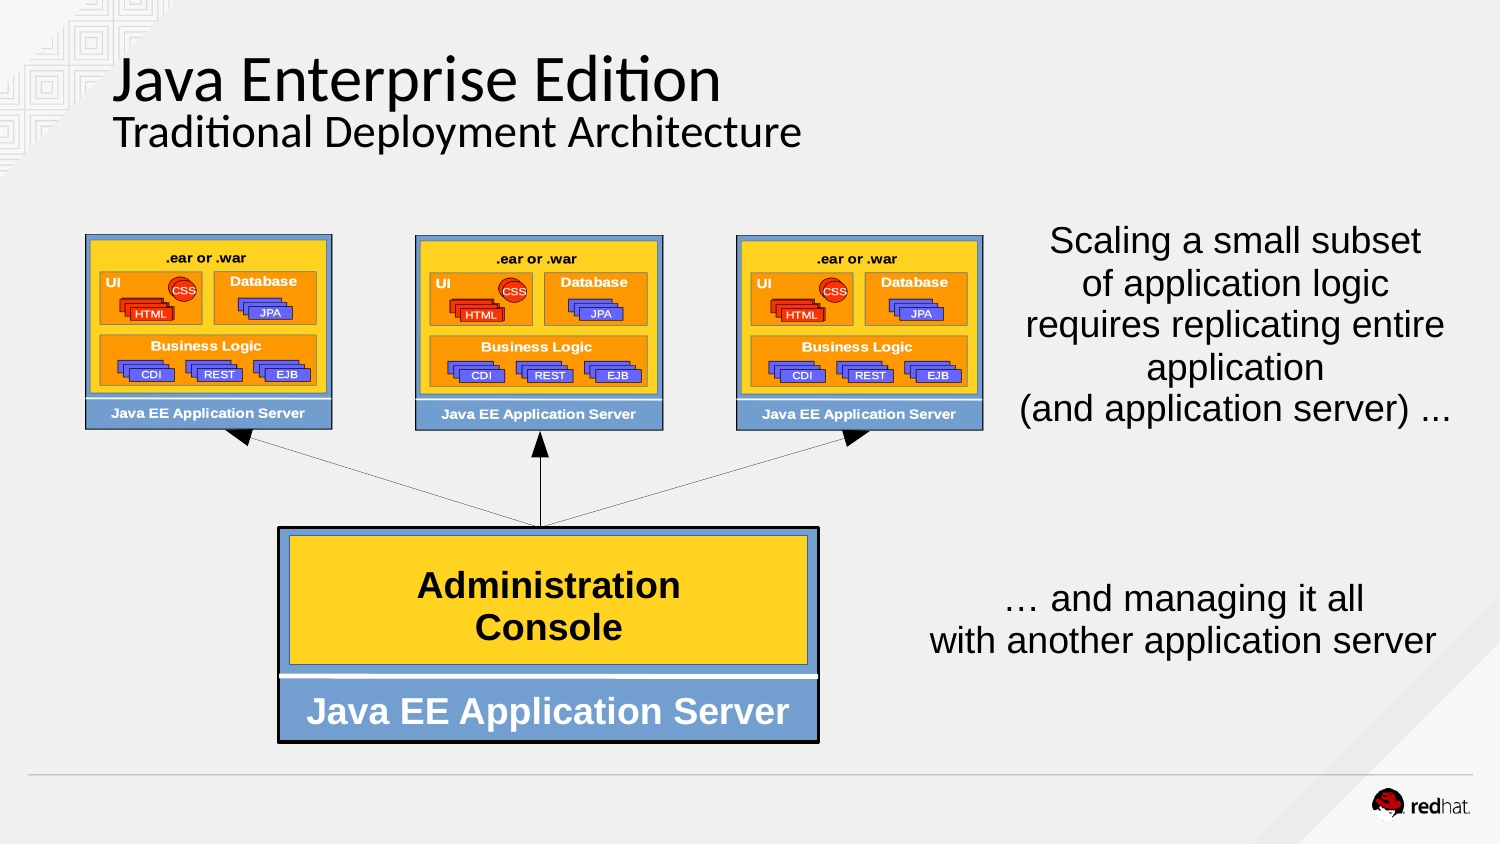

# Java Enterprise Edition
Traditional Deployment Architecture
Scaling a small subset
of application logic
requires replicating entire
application
(and application server) ...
Administration
Console
Java EE Application Server
… and managing it all
with another application server